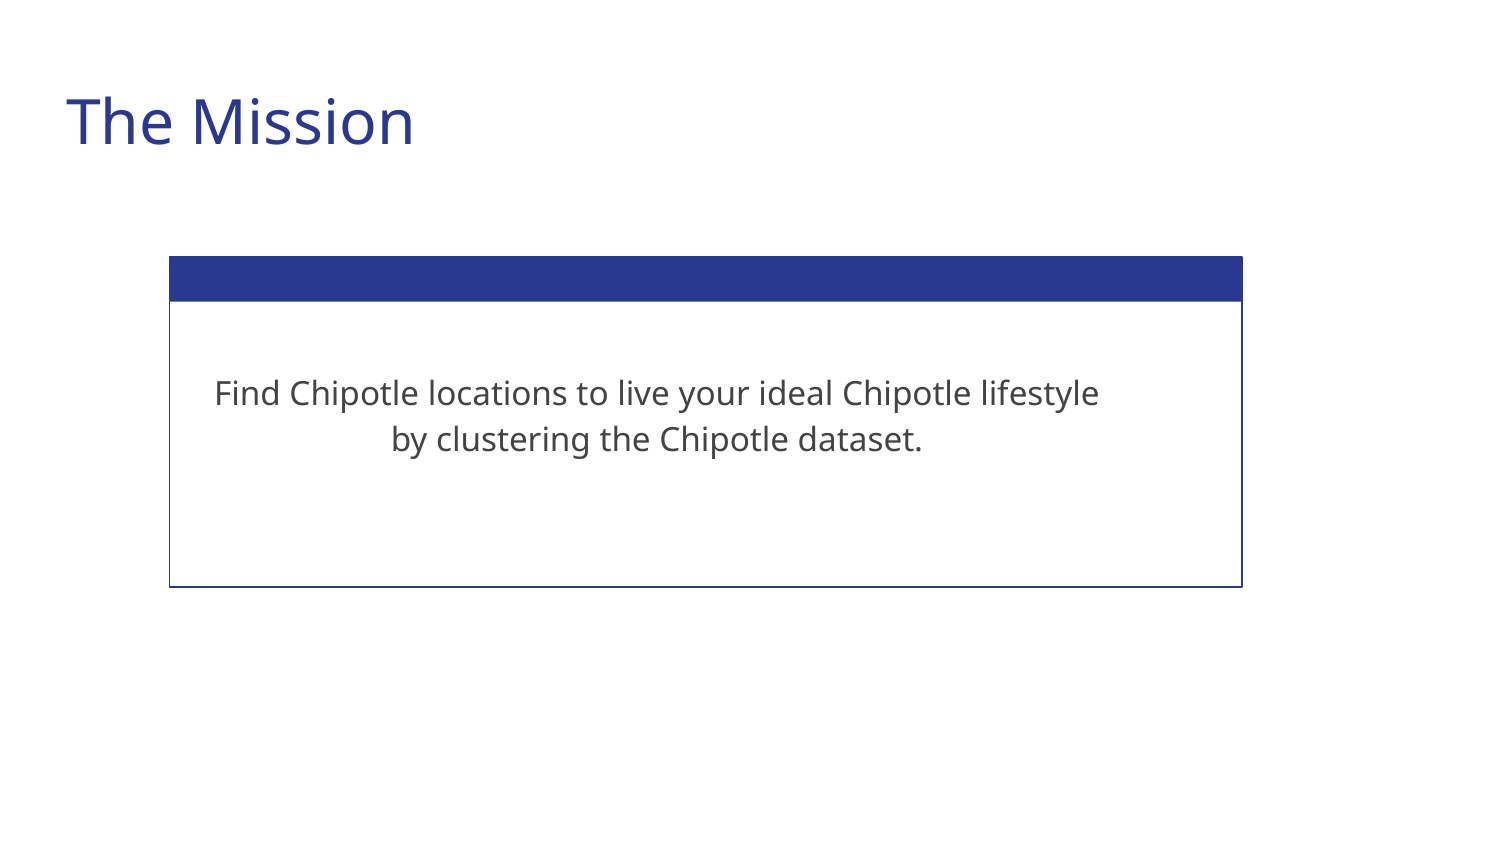

# The Mission
Find Chipotle locations to live your ideal Chipotle lifestyle by clustering the Chipotle dataset.